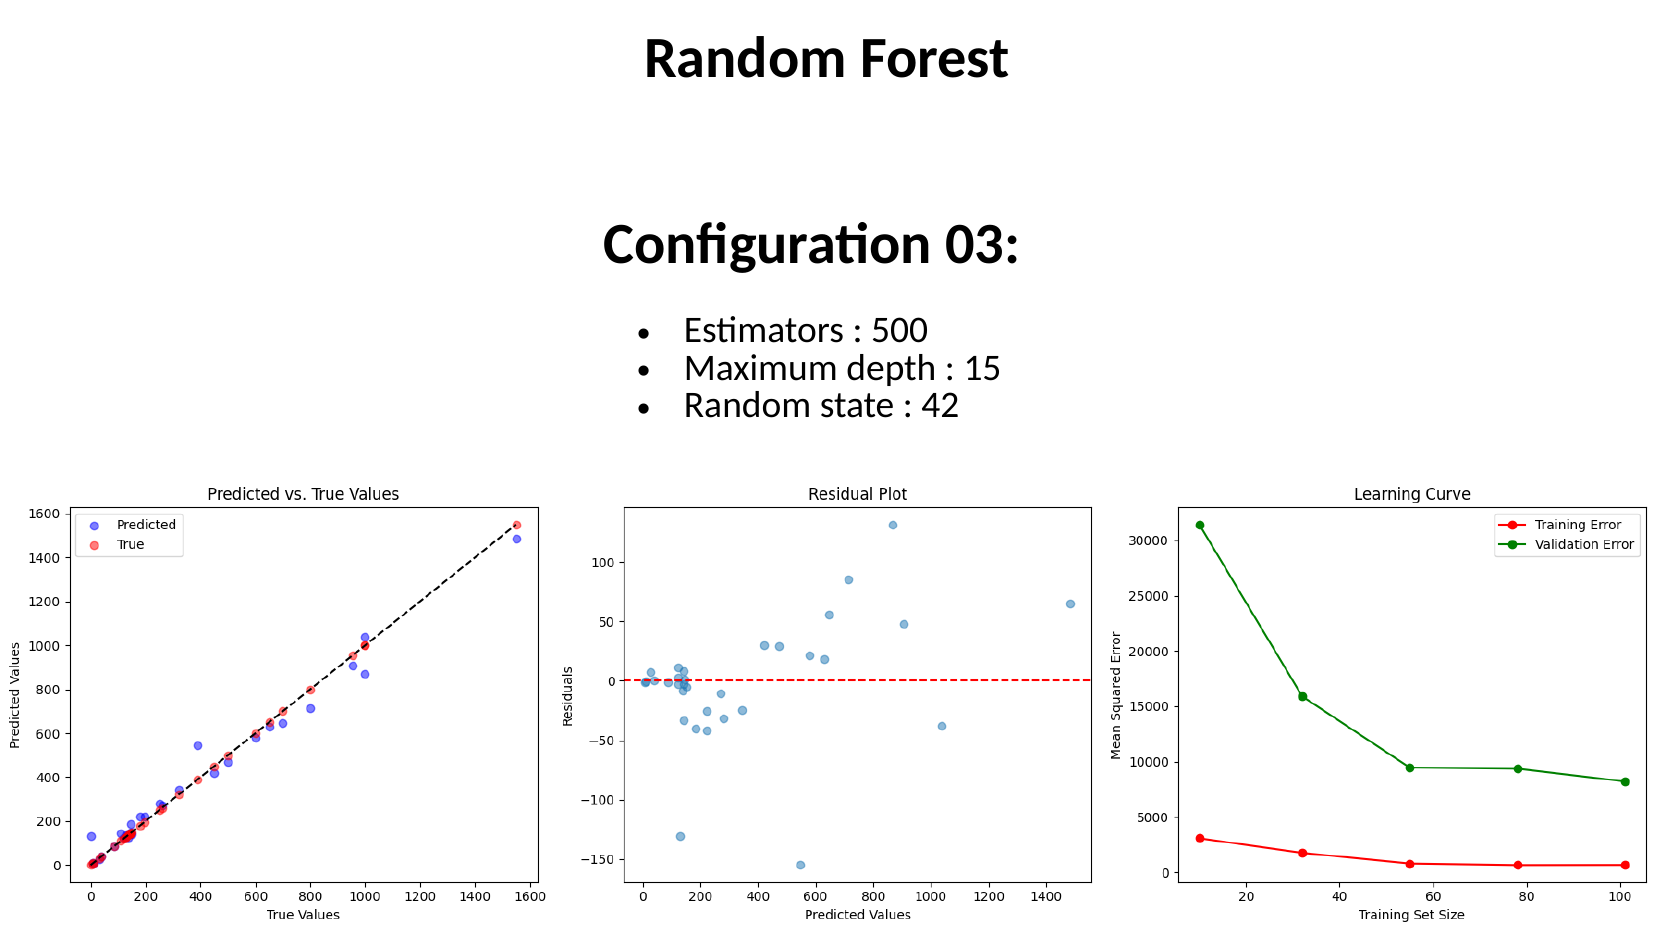

Random Forest
Configuration 03:
Estimators : 500
Maximum depth : 15
Random state : 42